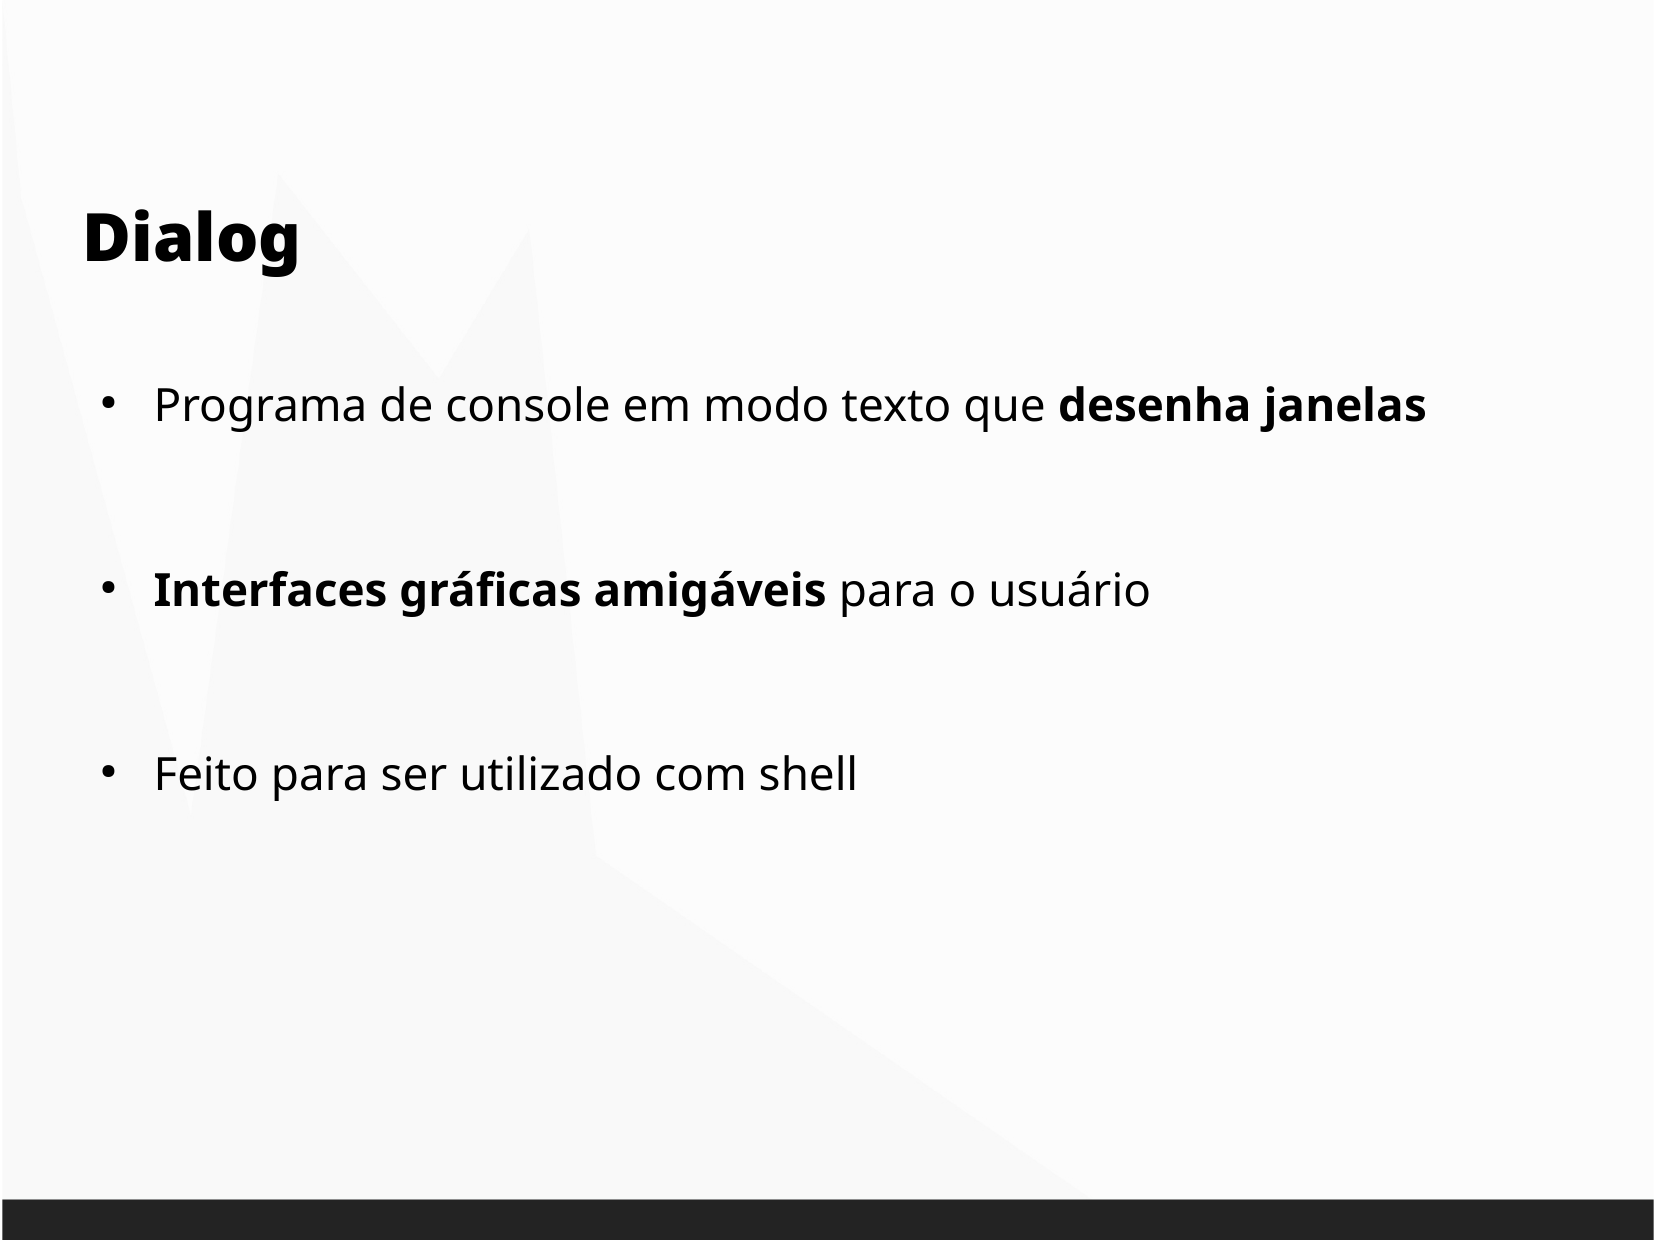

# Dialog
Programa de console em modo texto que desenha janelas
Interfaces gráficas amigáveis para o usuário
Feito para ser utilizado com shell